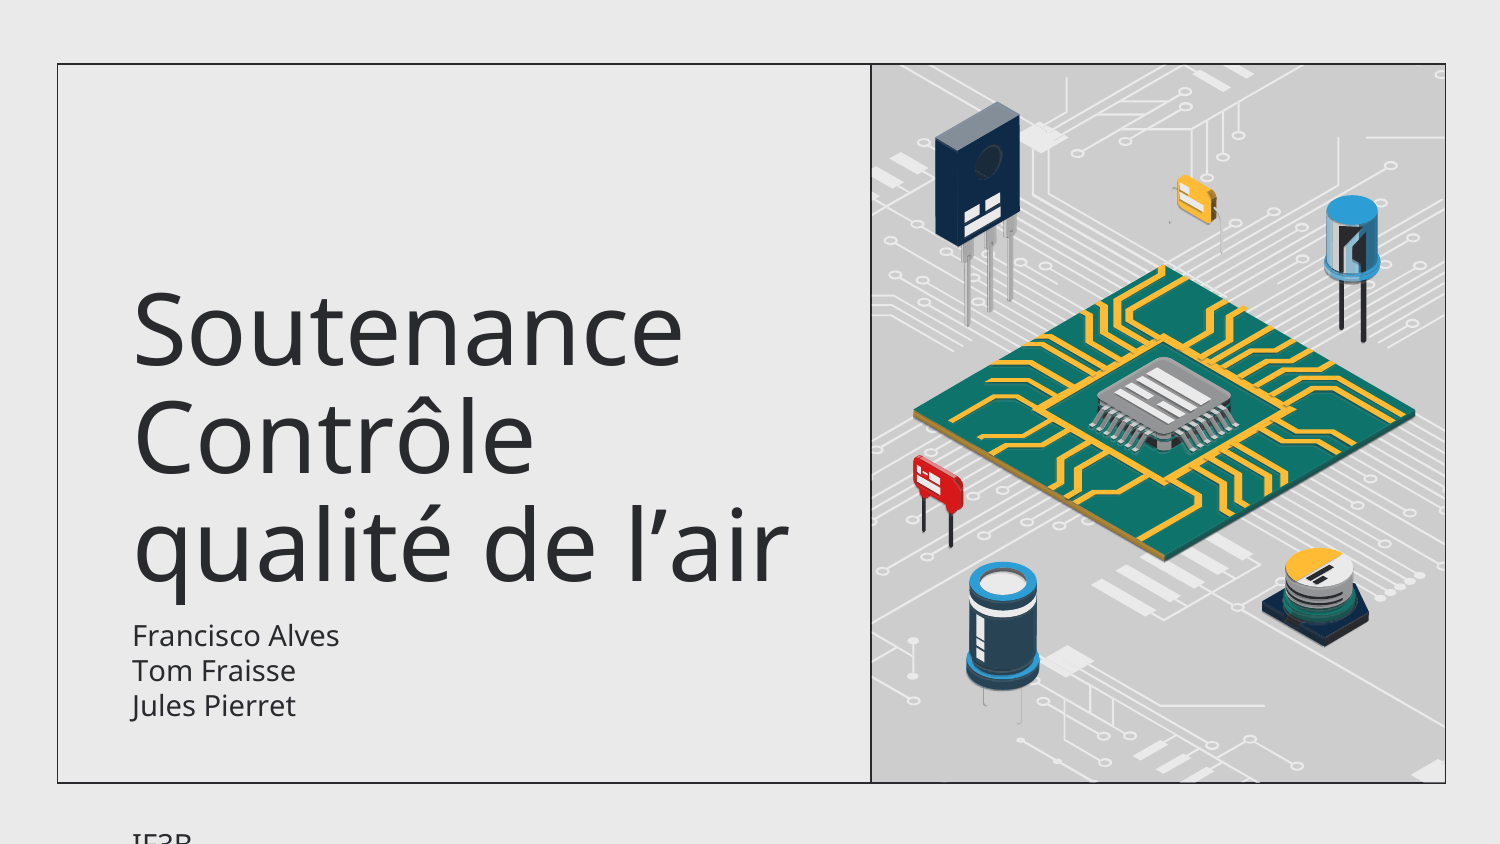

# Soutenance Contrôle qualité de l’air
Francisco Alves
Tom Fraisse
Jules Pierret
IF3B